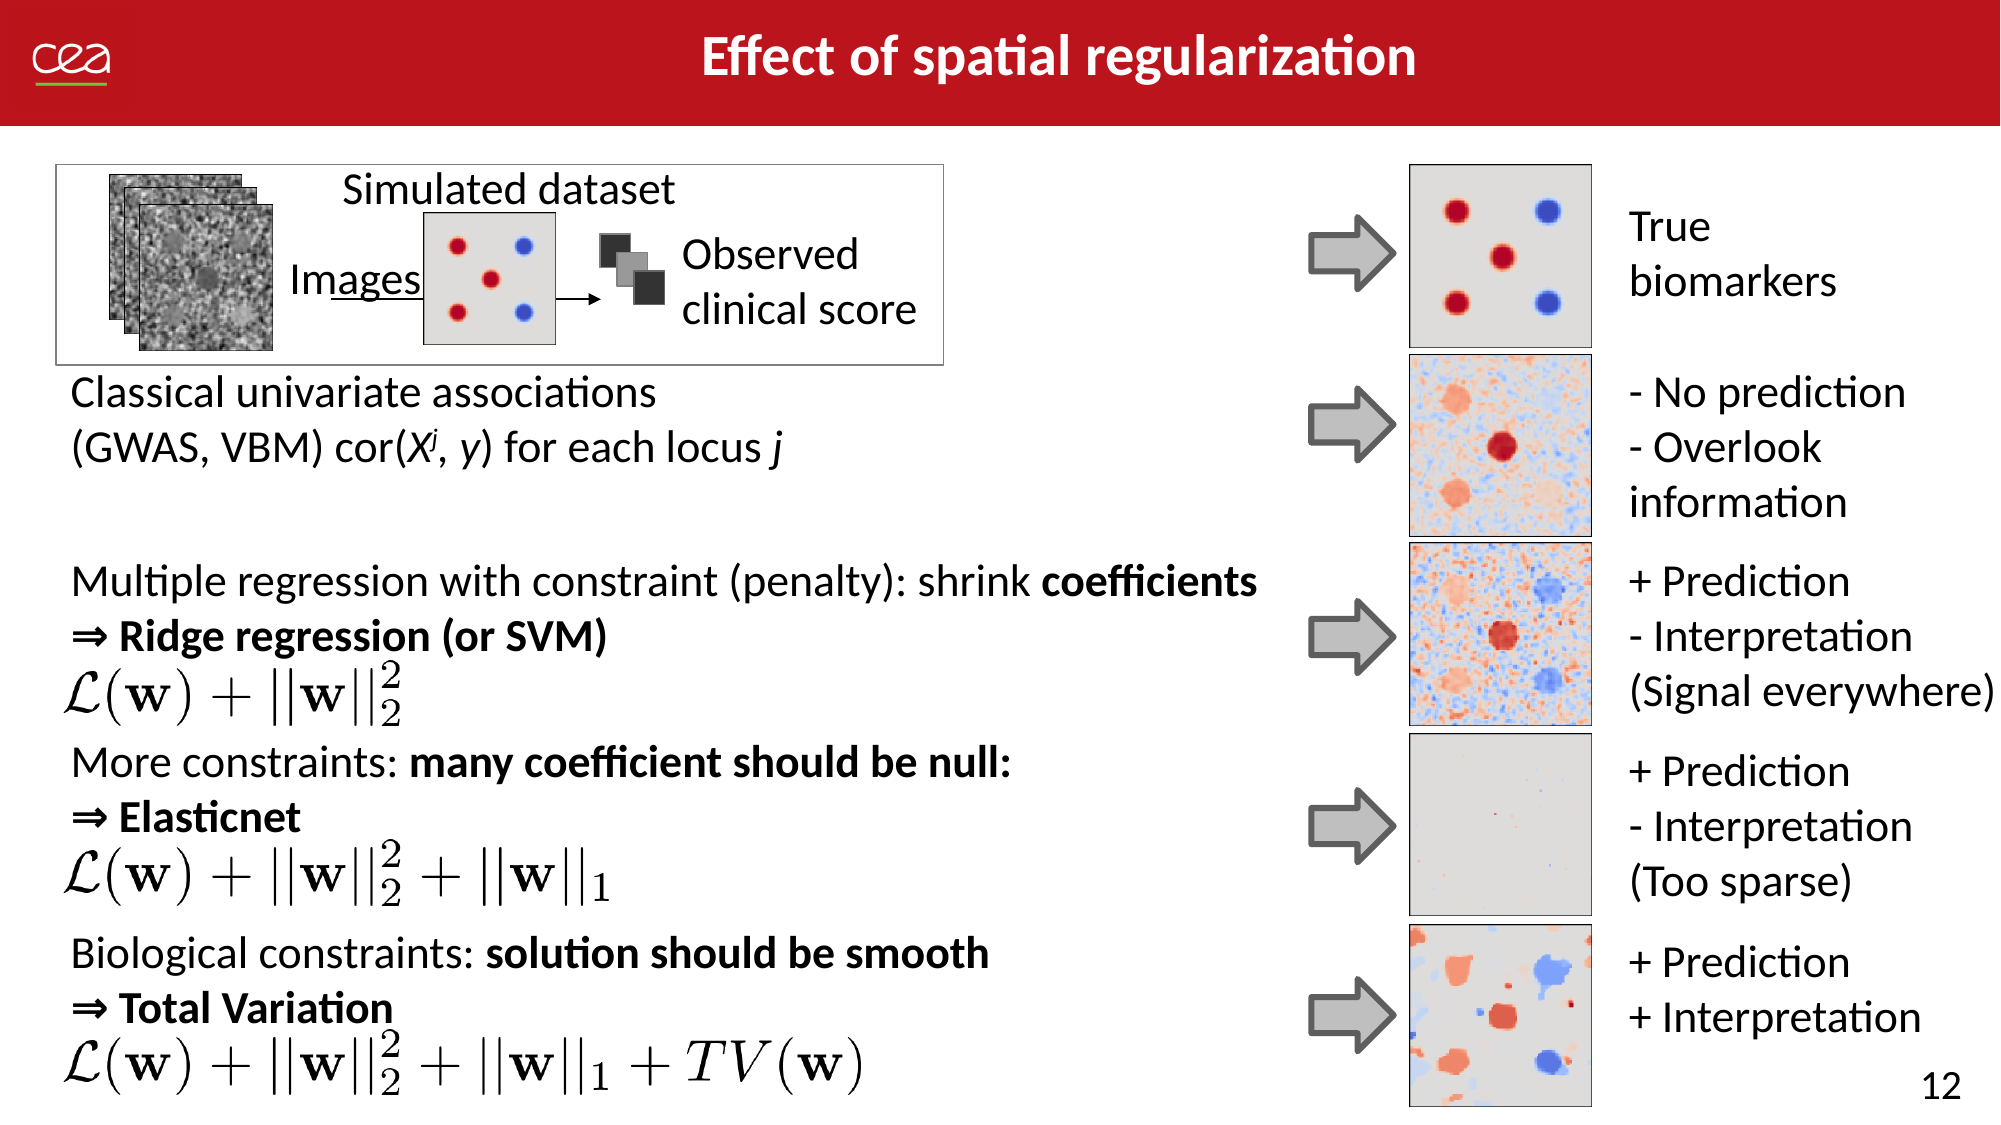

# Effect of spatial regularization
Simulated dataset
Observed
clinical score
Images
True
biomarkers
Classical univariate associations
(GWAS, VBM) cor(Xj, y) for each locus j
- No prediction
- Overlook
information
Multiple regression with constraint (penalty): shrink coefficients ⇒ Ridge regression (or SVM)
+ Prediction
- Interpretation
(Signal everywhere)
More constraints: many coefficient should be null:
⇒ Elasticnet
+ Prediction
- Interpretation
(Too sparse)
Biological constraints: solution should be smooth
⇒ Total Variation
+ Prediction
+ Interpretation